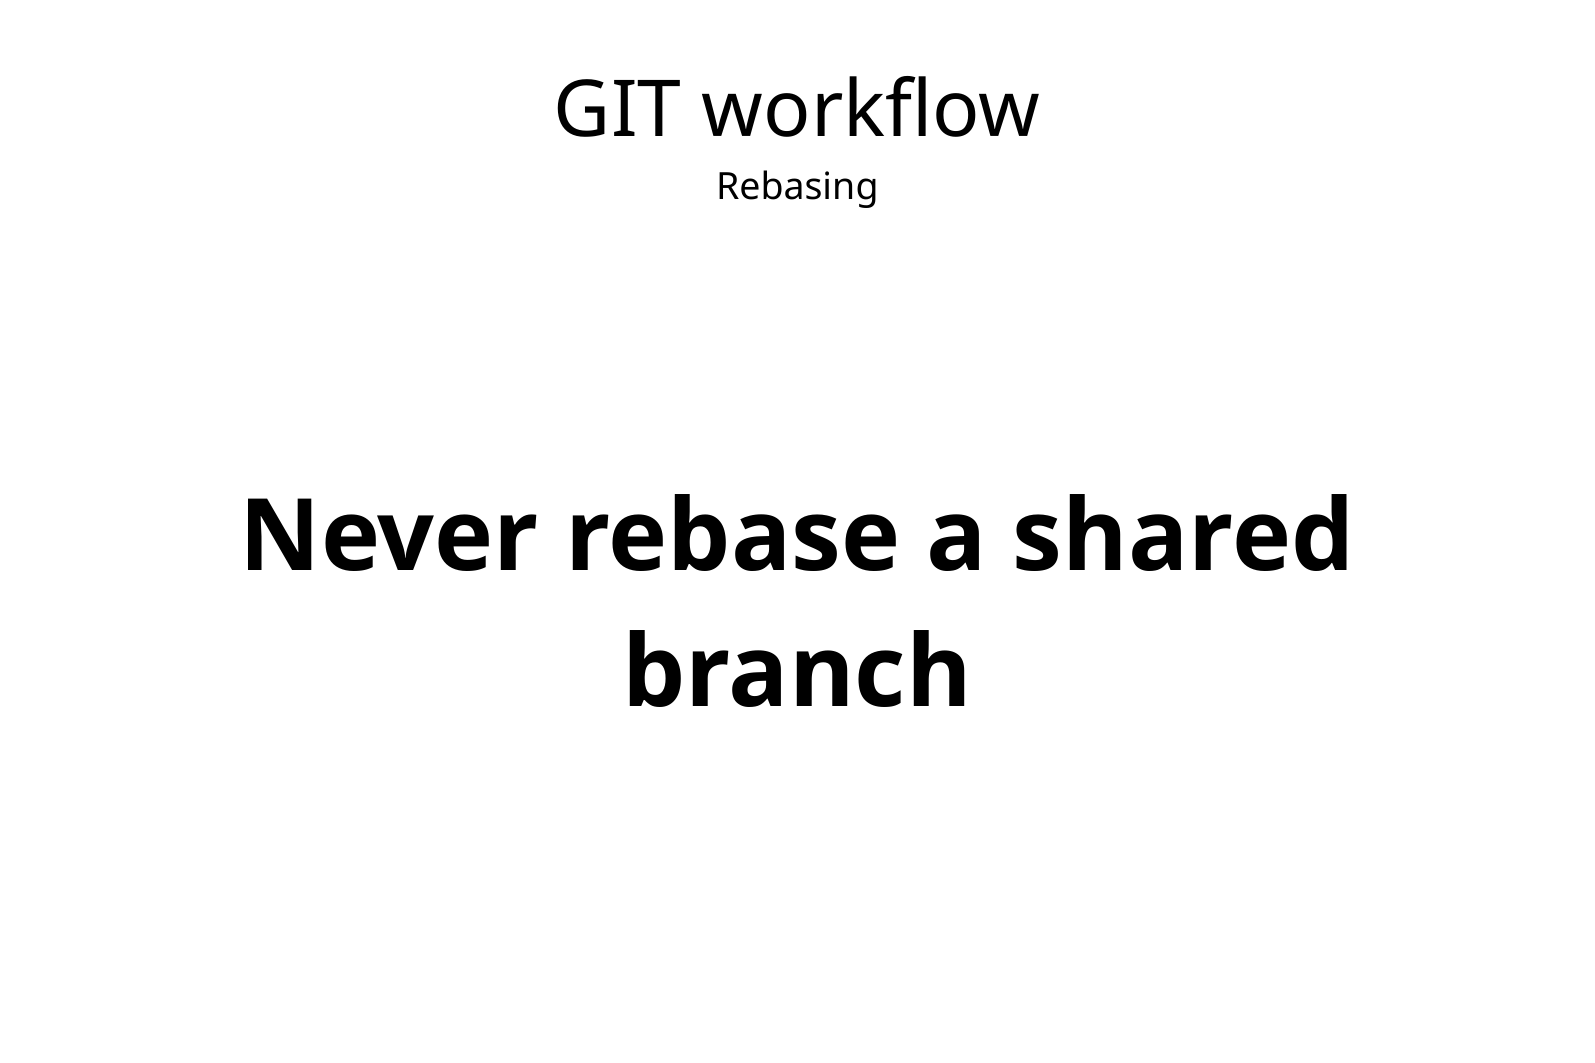

# GIT workflow Rebasing
Never rebase a shared branch